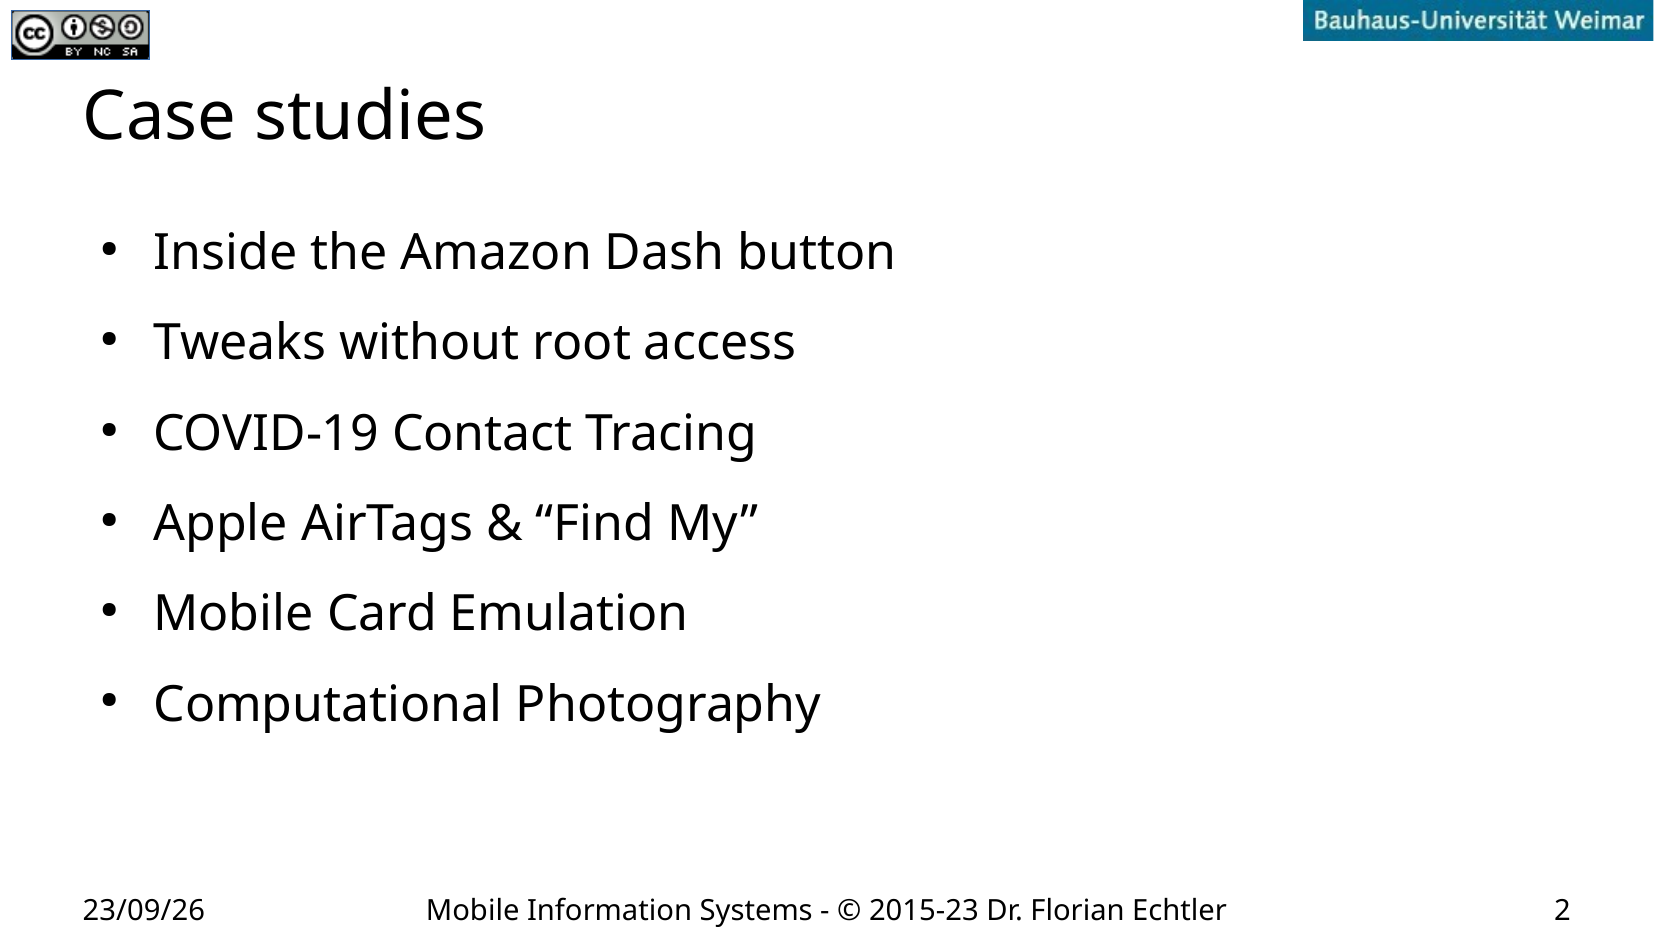

# Case studies
Inside the Amazon Dash button
Tweaks without root access
COVID-19 Contact Tracing
Apple AirTags & “Find My”
Mobile Card Emulation
Computational Photography
Mobile Information Systems - © 2015-23 Dr. Florian Echtler
2